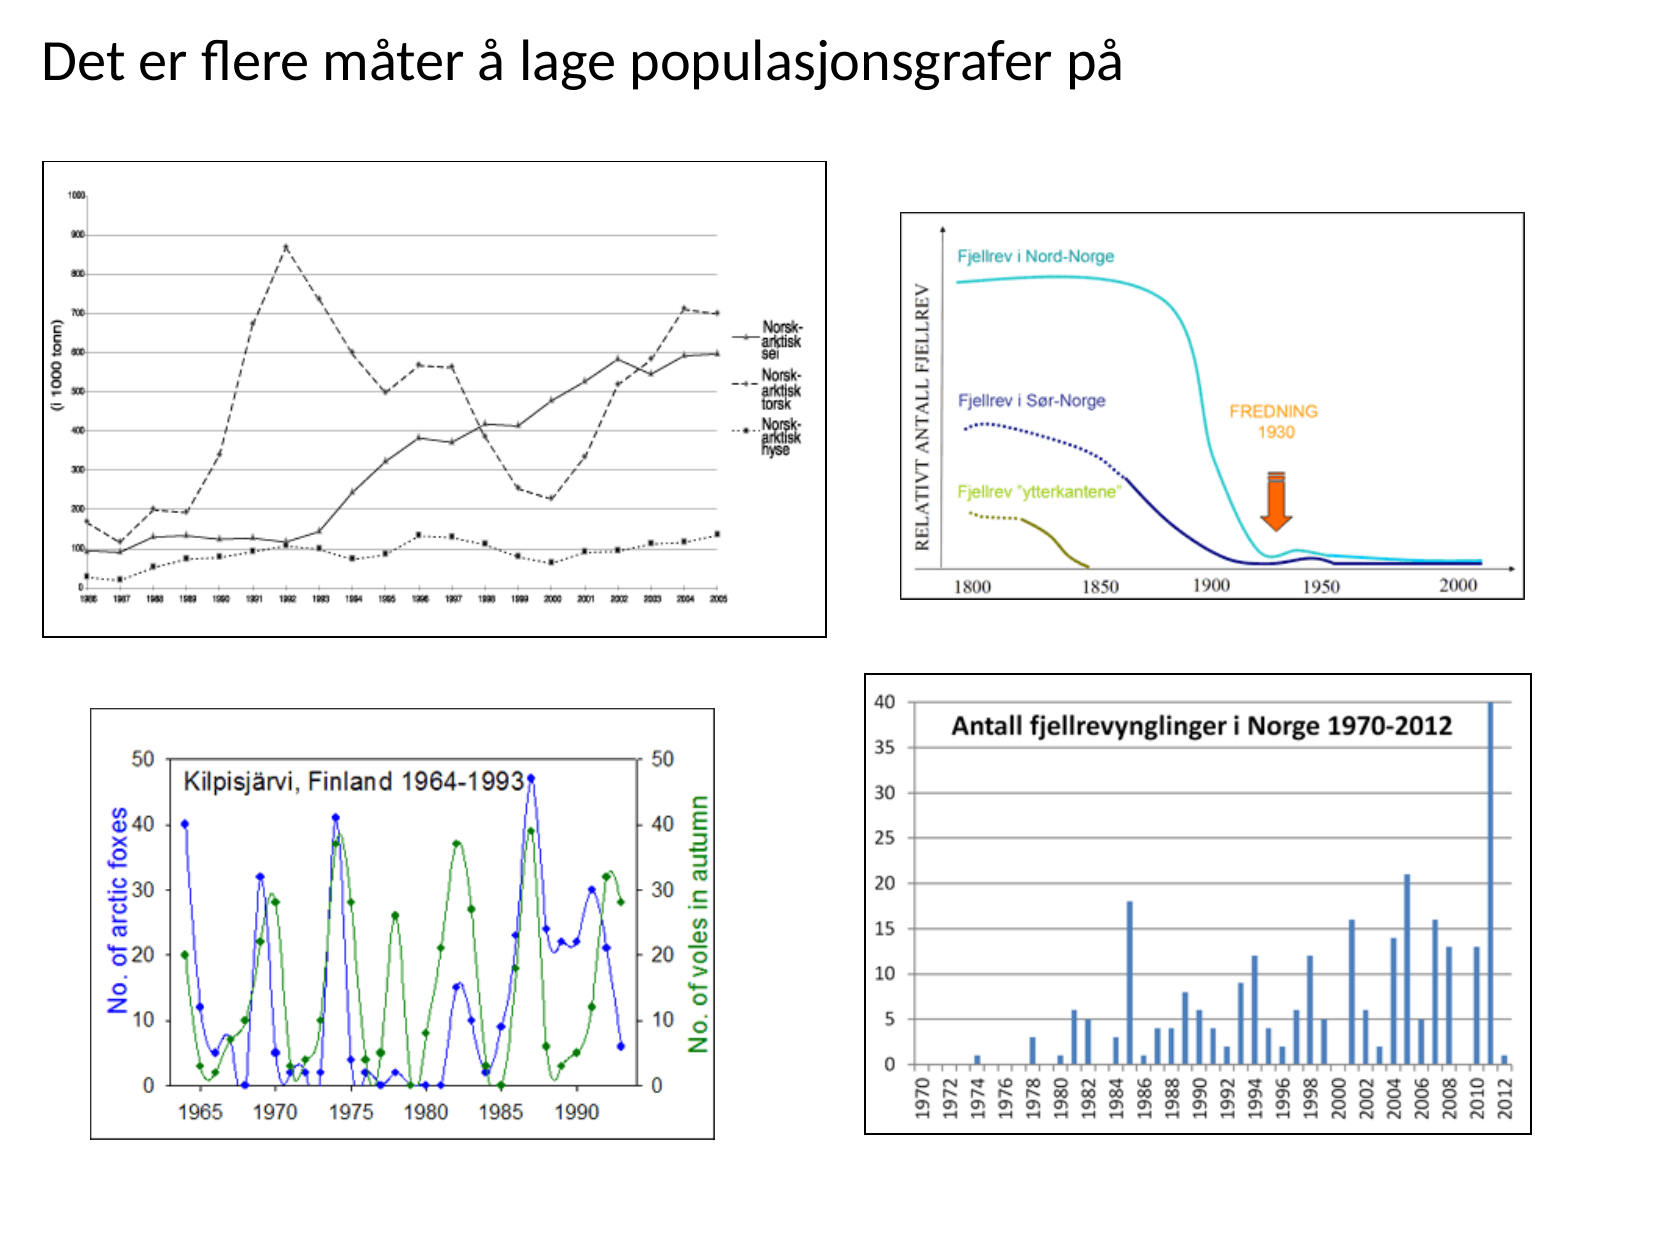

Det er flere måter å lage populasjonsgrafer på